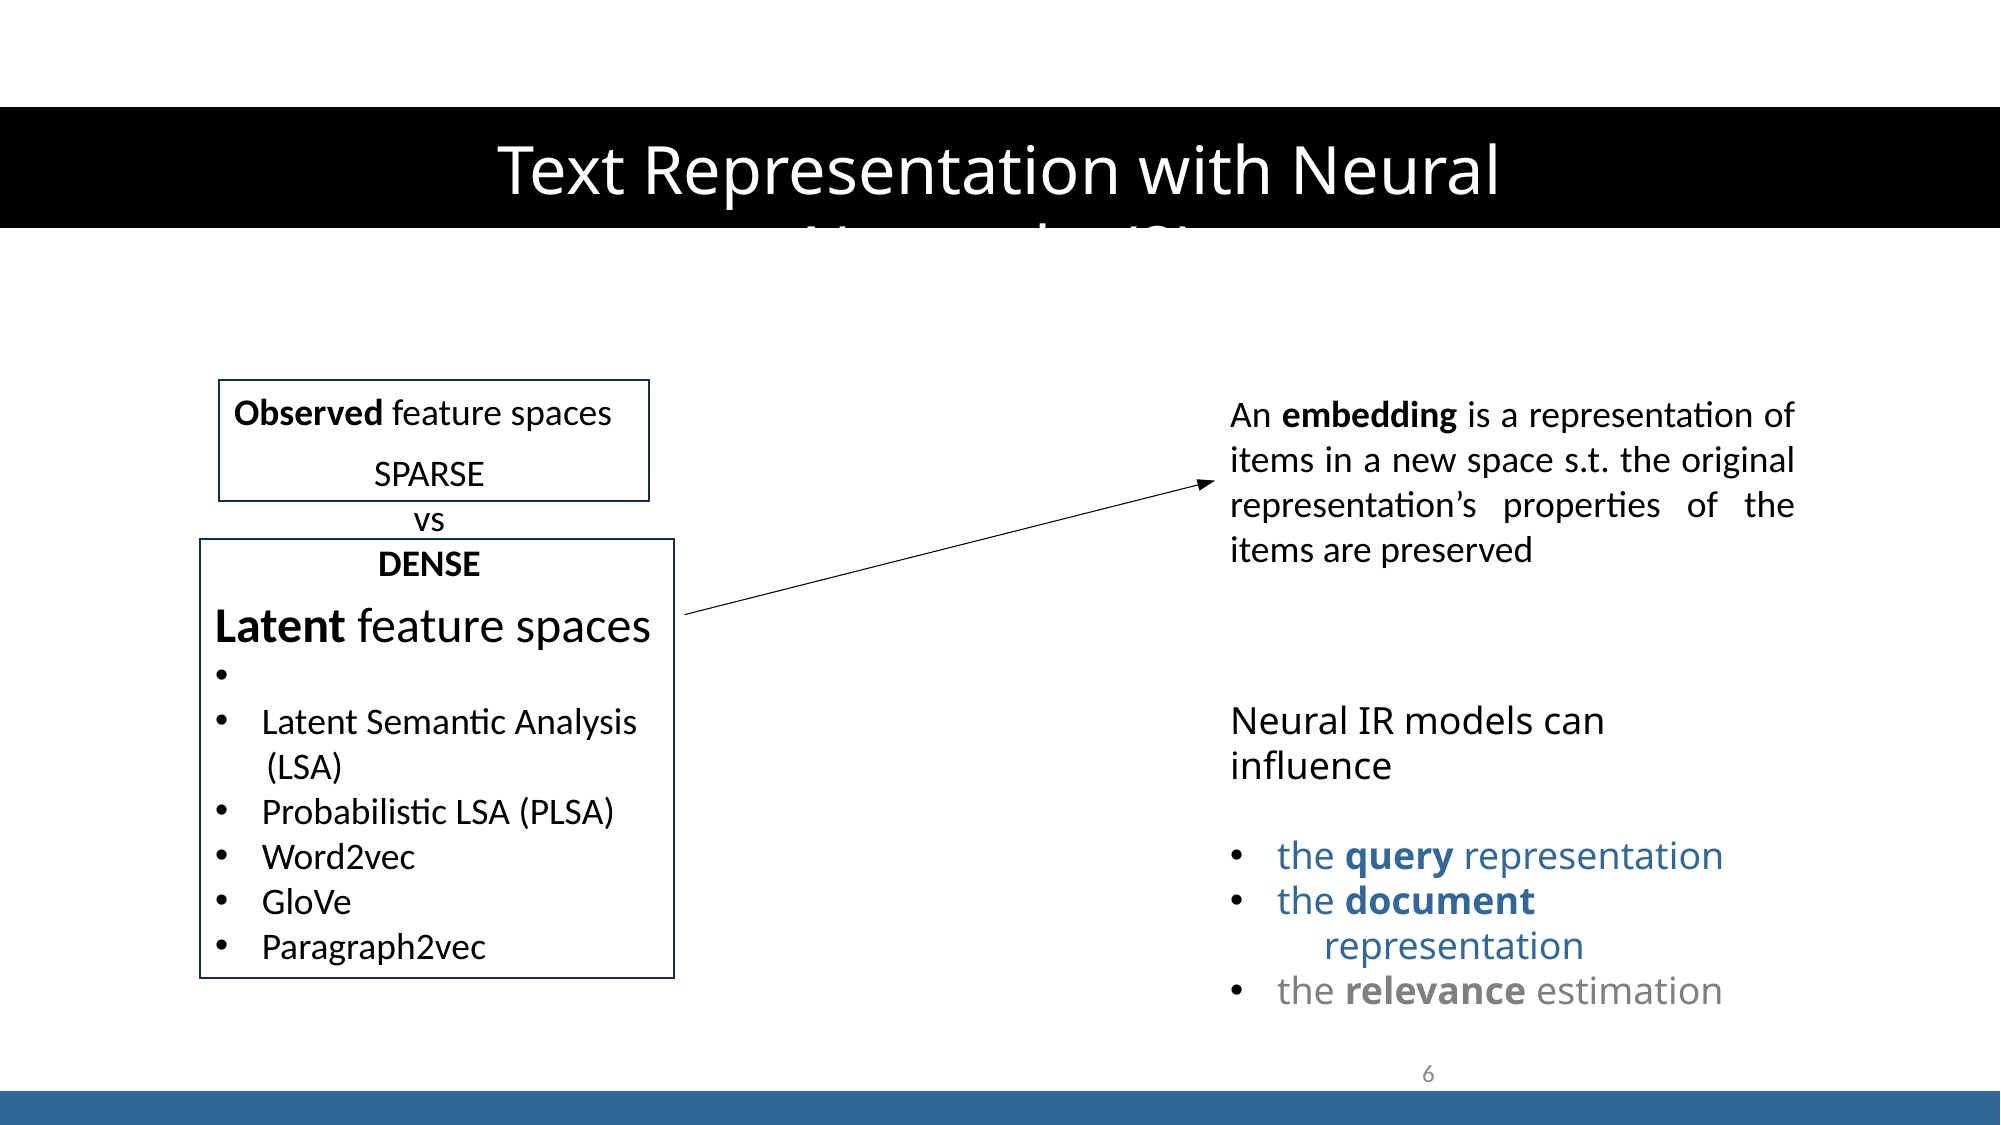

Text Representation with Neural Networks (2)
Observed feature spaces
An embedding is a representation of items in a new space s.t. the original representation’s properties of the items are preserved
SPARSE
vs
DENSE
Latent feature spaces
Latent Semantic Analysis
 (LSA)
Probabilistic LSA (PLSA)
Word2vec
GloVe
Paragraph2vec
Neural IR models can influence
the query representation
the document representation
the relevance estimation